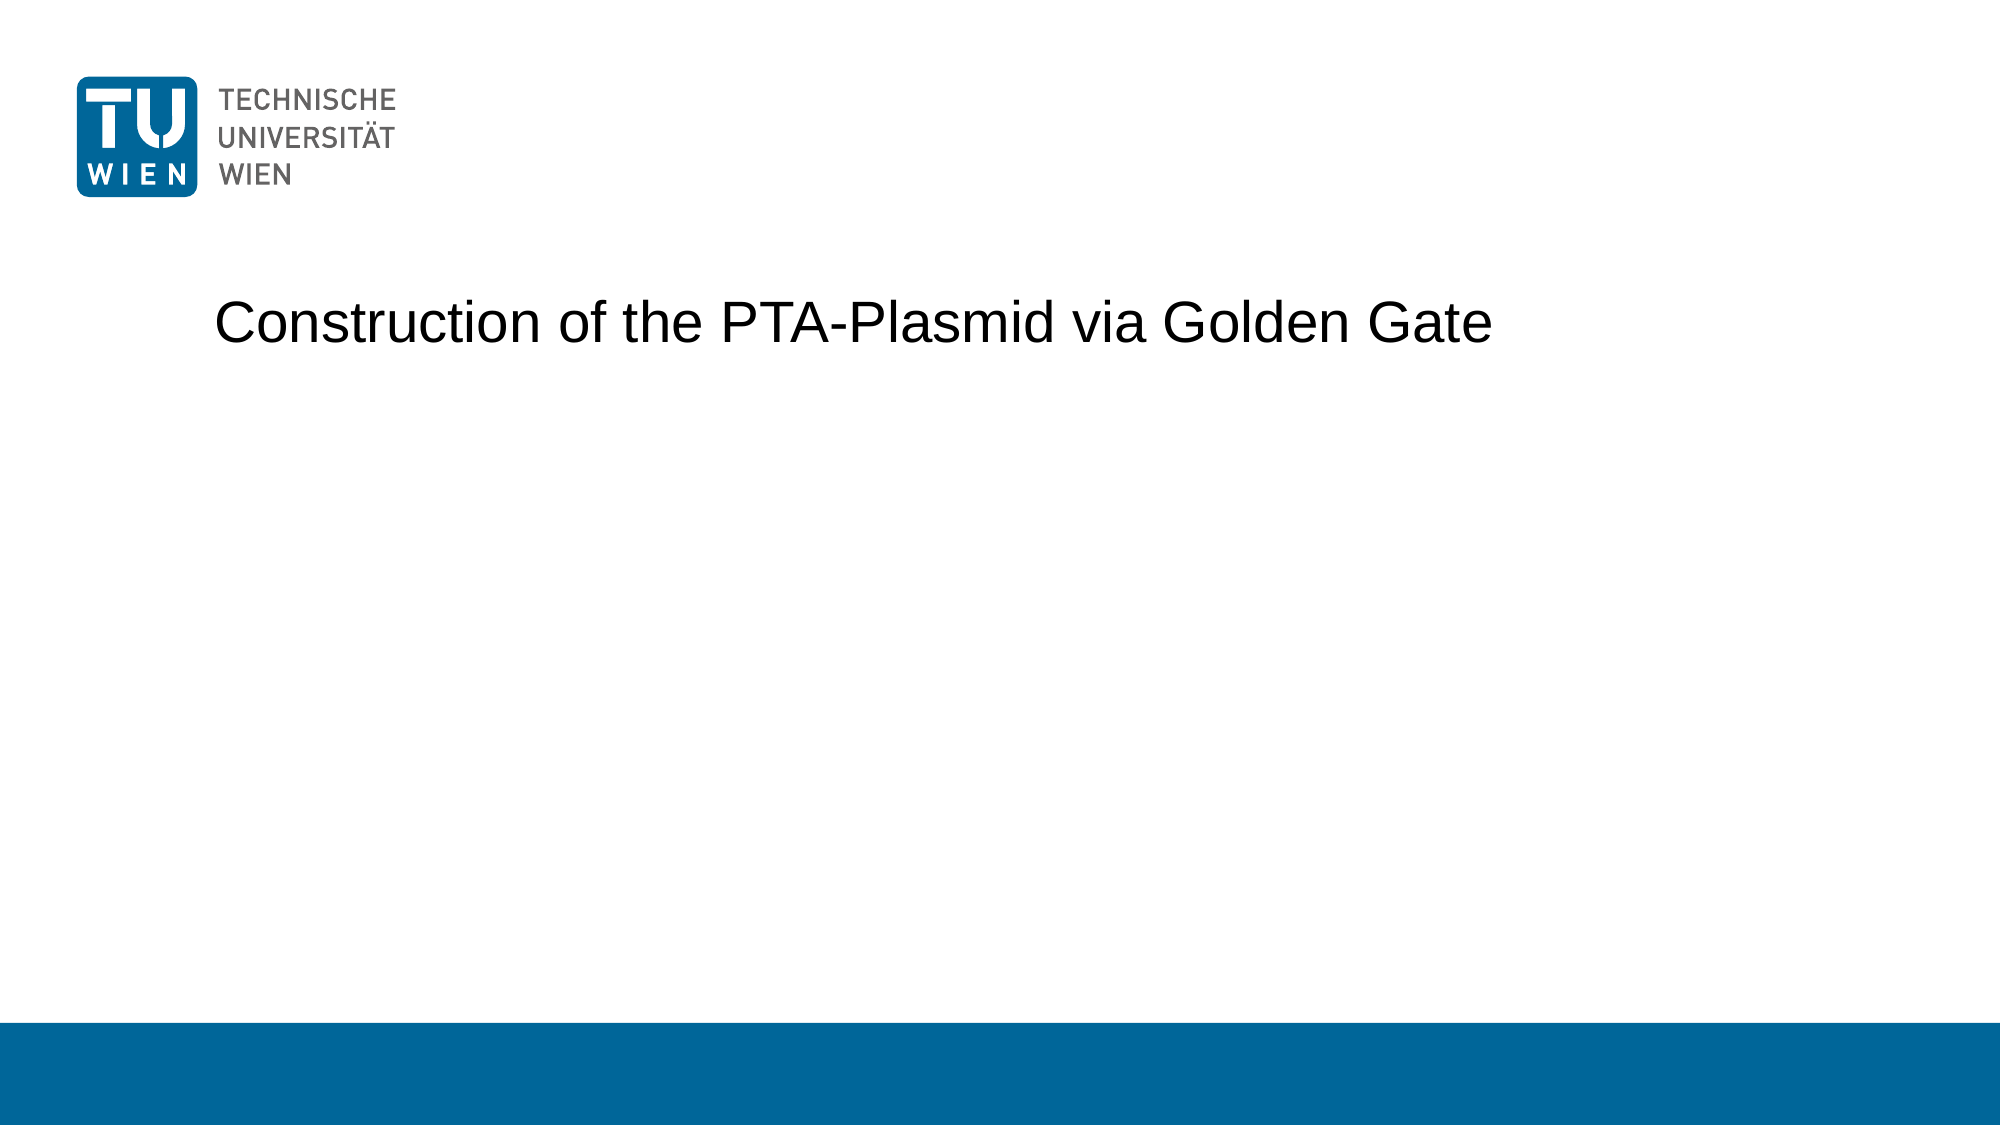

# Construction of the PTA-Plasmid via Golden Gate